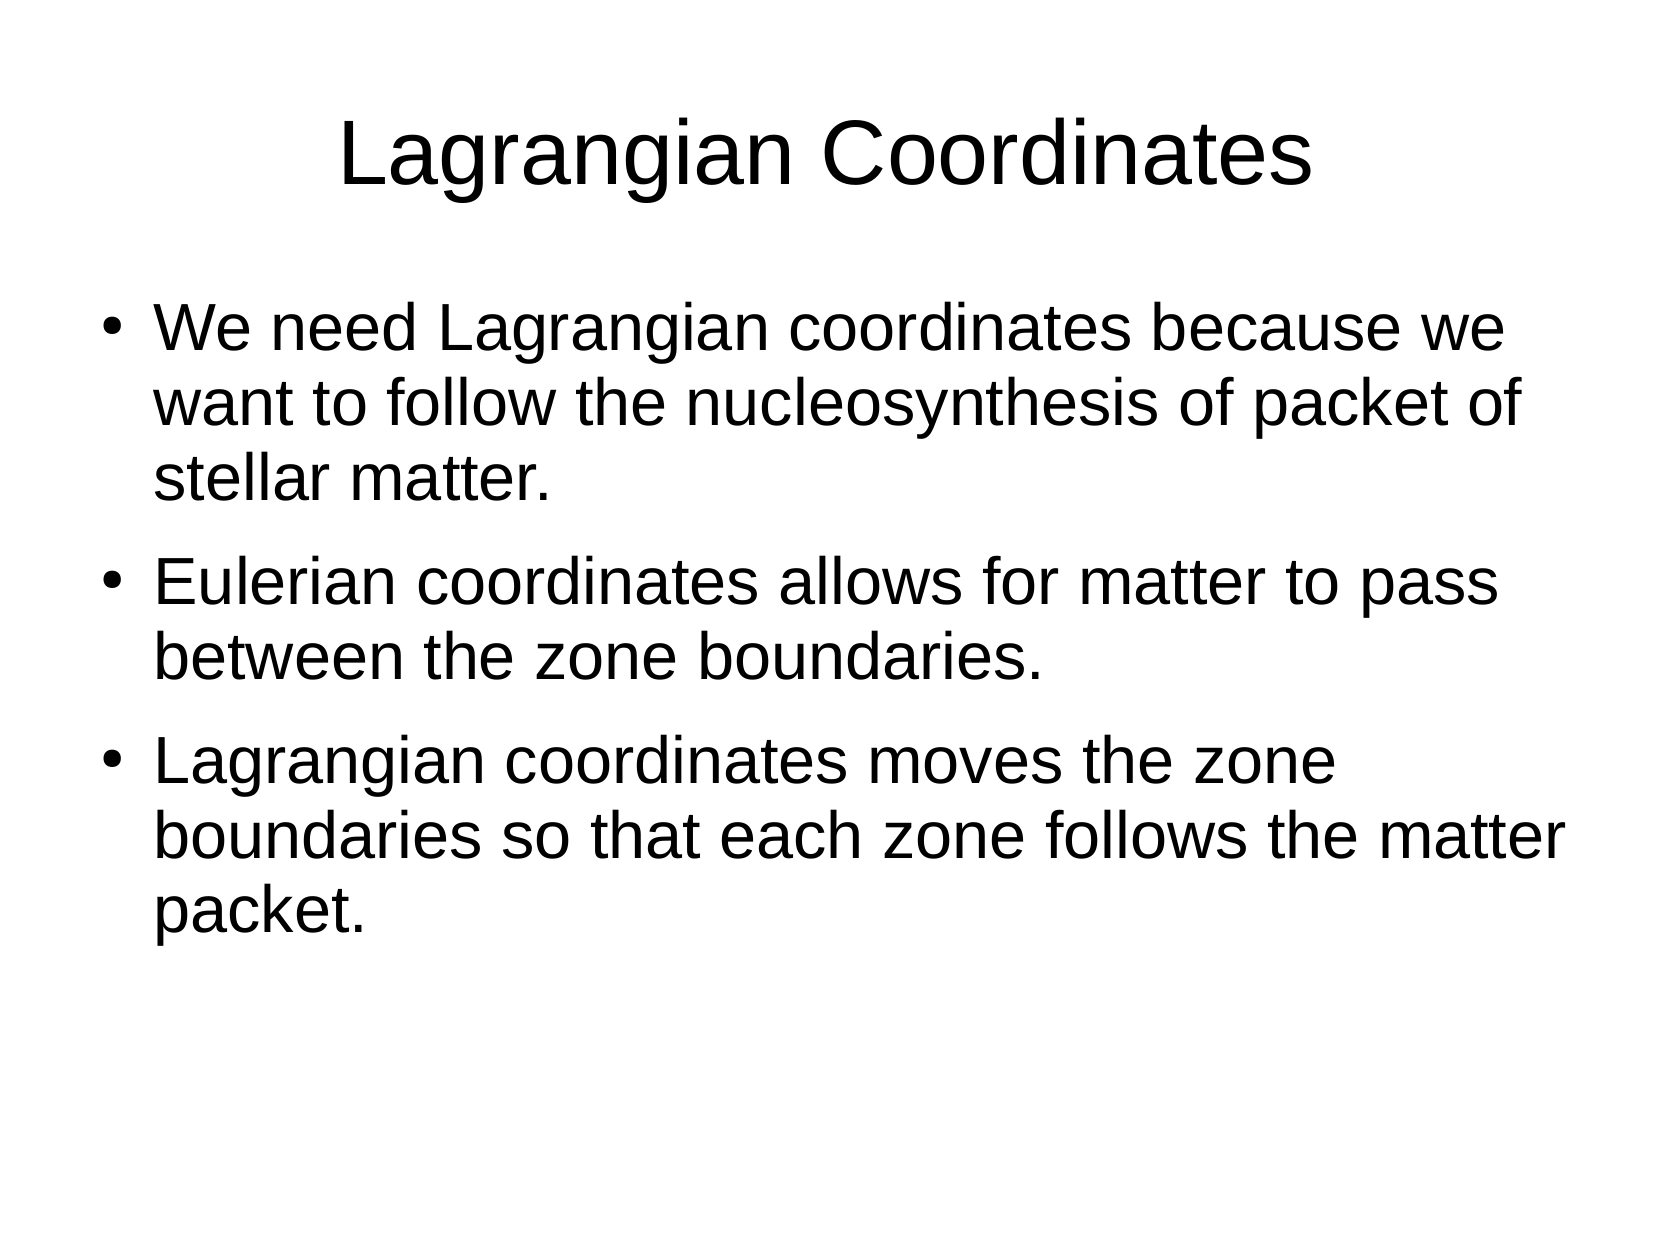

# Lagrangian Coordinates
We need Lagrangian coordinates because we want to follow the nucleosynthesis of packet of stellar matter.
Eulerian coordinates allows for matter to pass between the zone boundaries.
Lagrangian coordinates moves the zone boundaries so that each zone follows the matter packet.